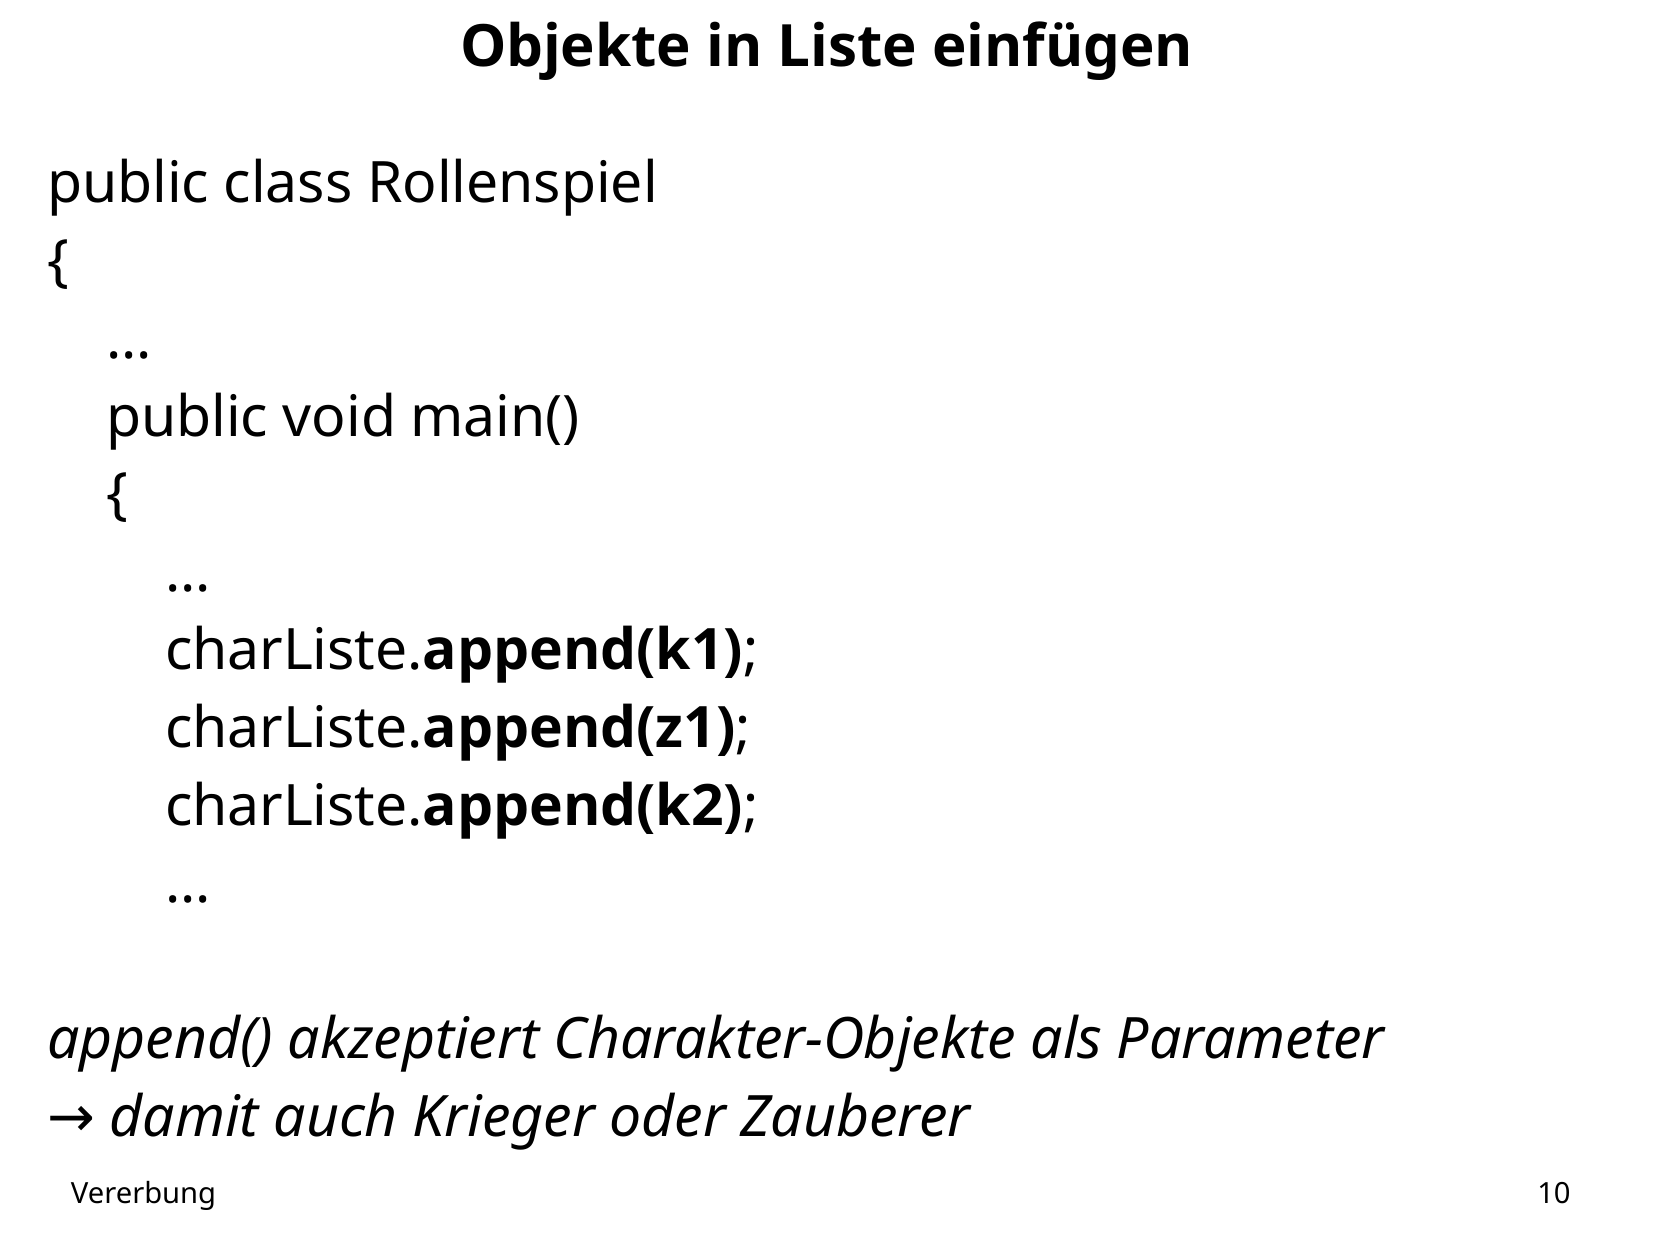

# Objekte in Liste einfügen
public class Rollenspiel
{
 ...
 public void main()
 {
 ...
 charListe.append(k1);
 charListe.append(z1);
 charListe.append(k2);
 ...
append() akzeptiert Charakter-Objekte als Parameter
→ damit auch Krieger oder Zauberer
Vererbung
10